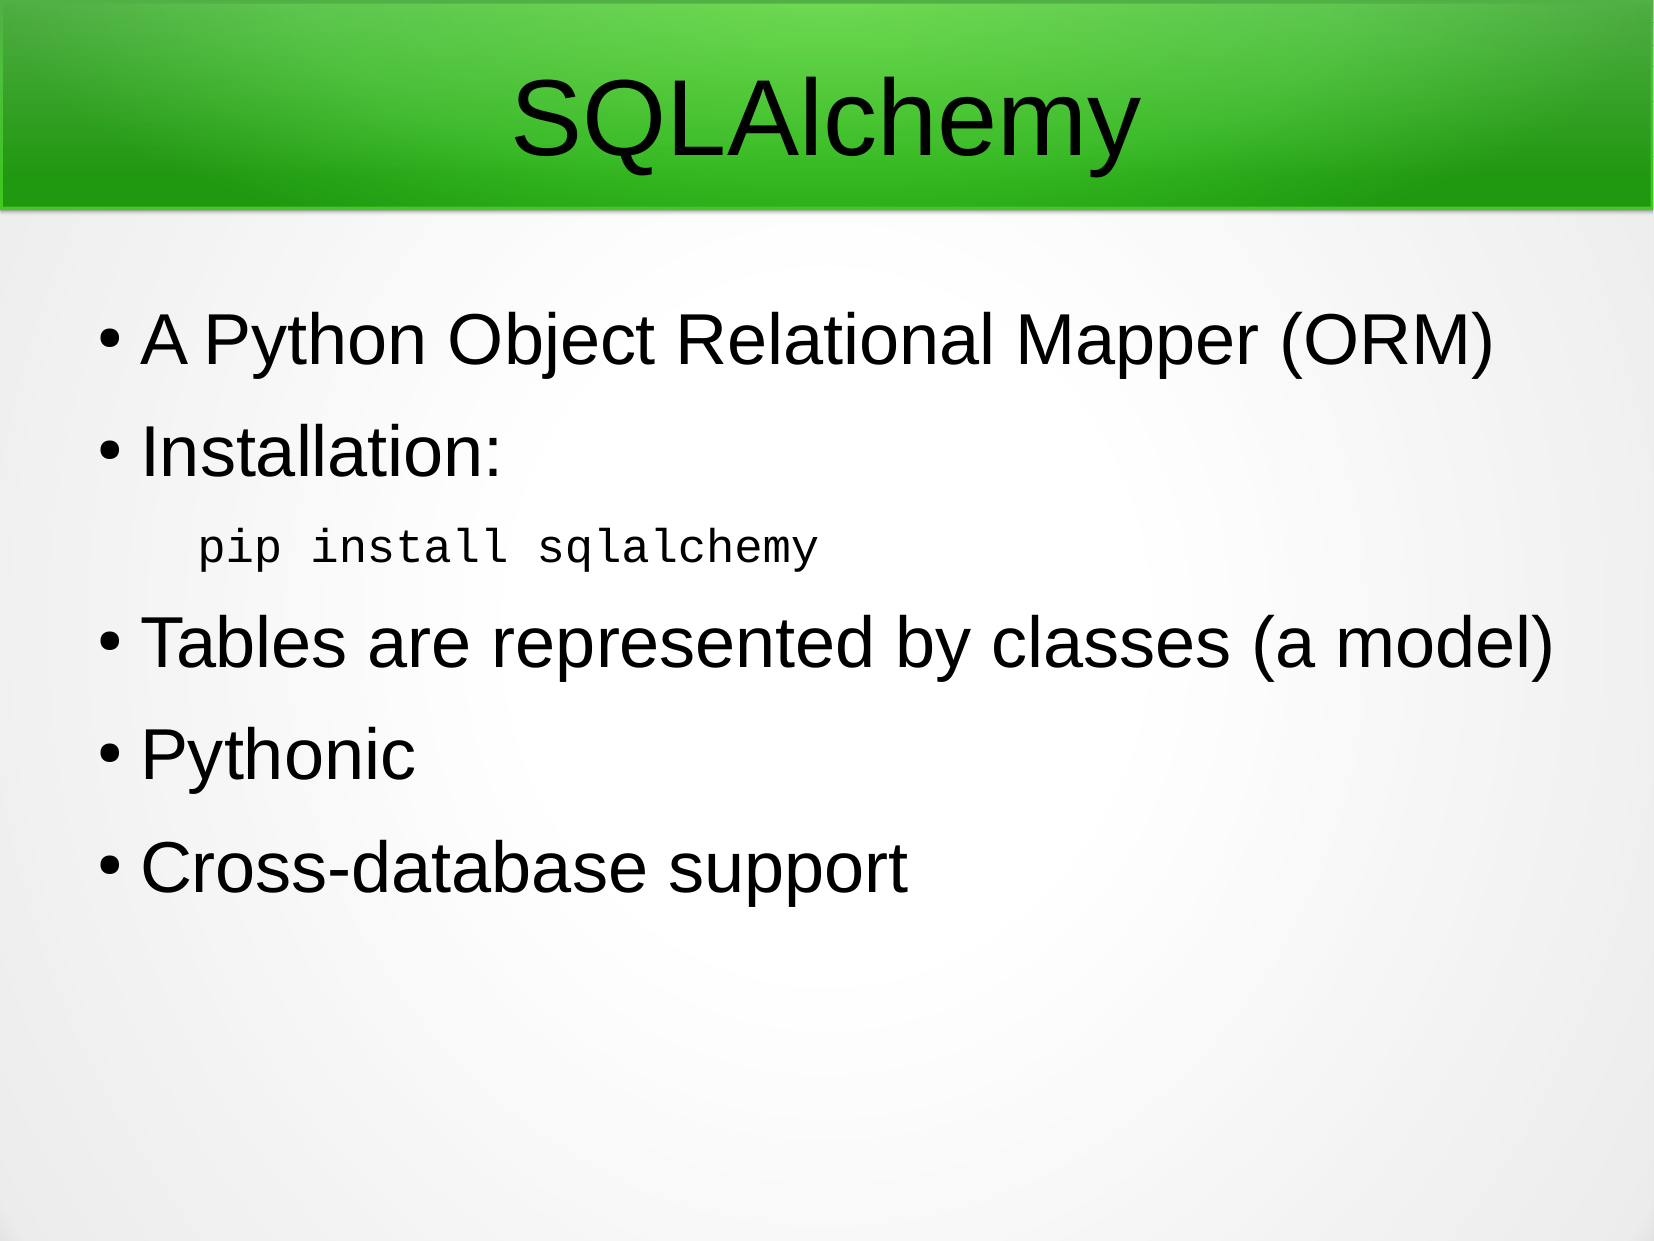

# SQLAlchemy
A Python Object Relational Mapper (ORM)
Installation:
pip install sqlalchemy
Tables are represented by classes (a model)
Pythonic
Cross-database support